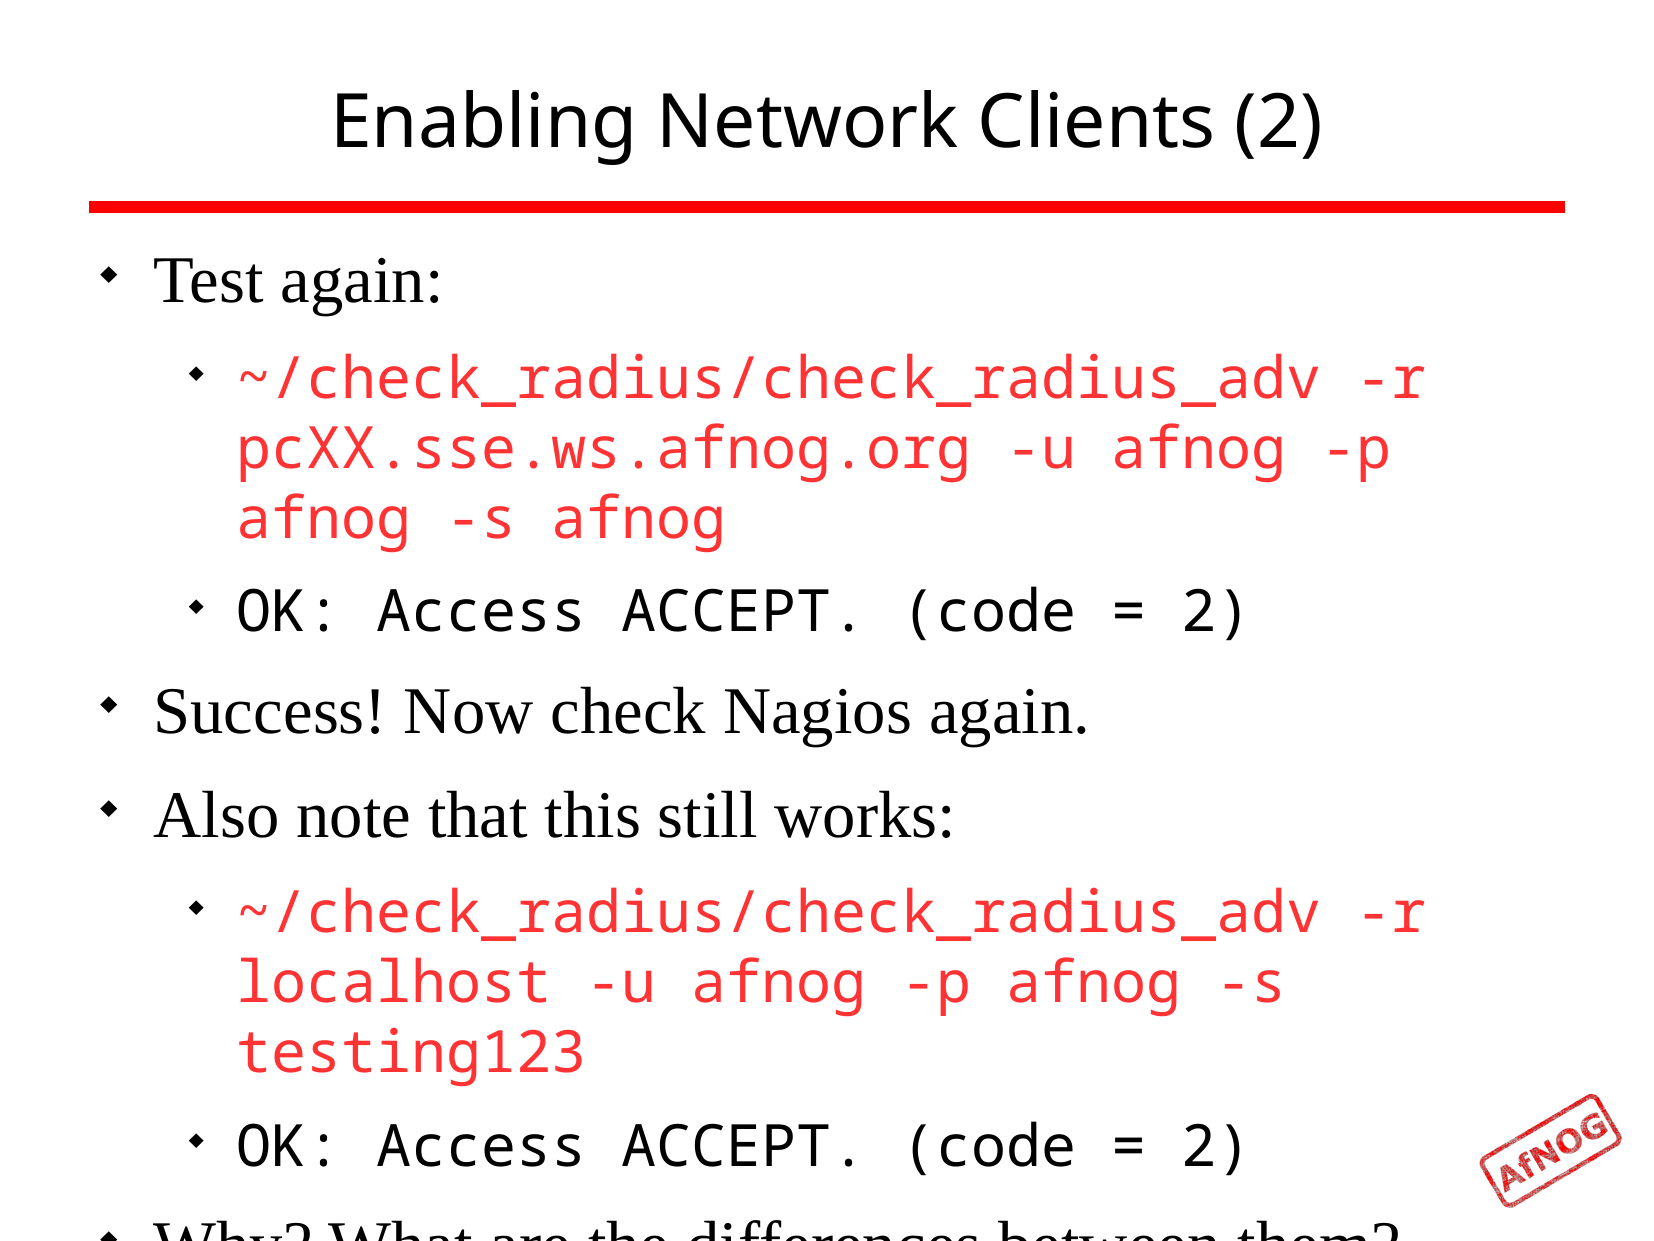

# Enabling Network Clients (2)
Test again:
~/check_radius/check_radius_adv -r pcXX.sse.ws.afnog.org -u afnog -p afnog -s afnog
OK: Access ACCEPT. (code = 2)
Success! Now check Nagios again.
Also note that this still works:
~/check_radius/check_radius_adv -r localhost -u afnog -p afnog -s testing123
OK: Access ACCEPT. (code = 2)
Why? What are the differences between them?